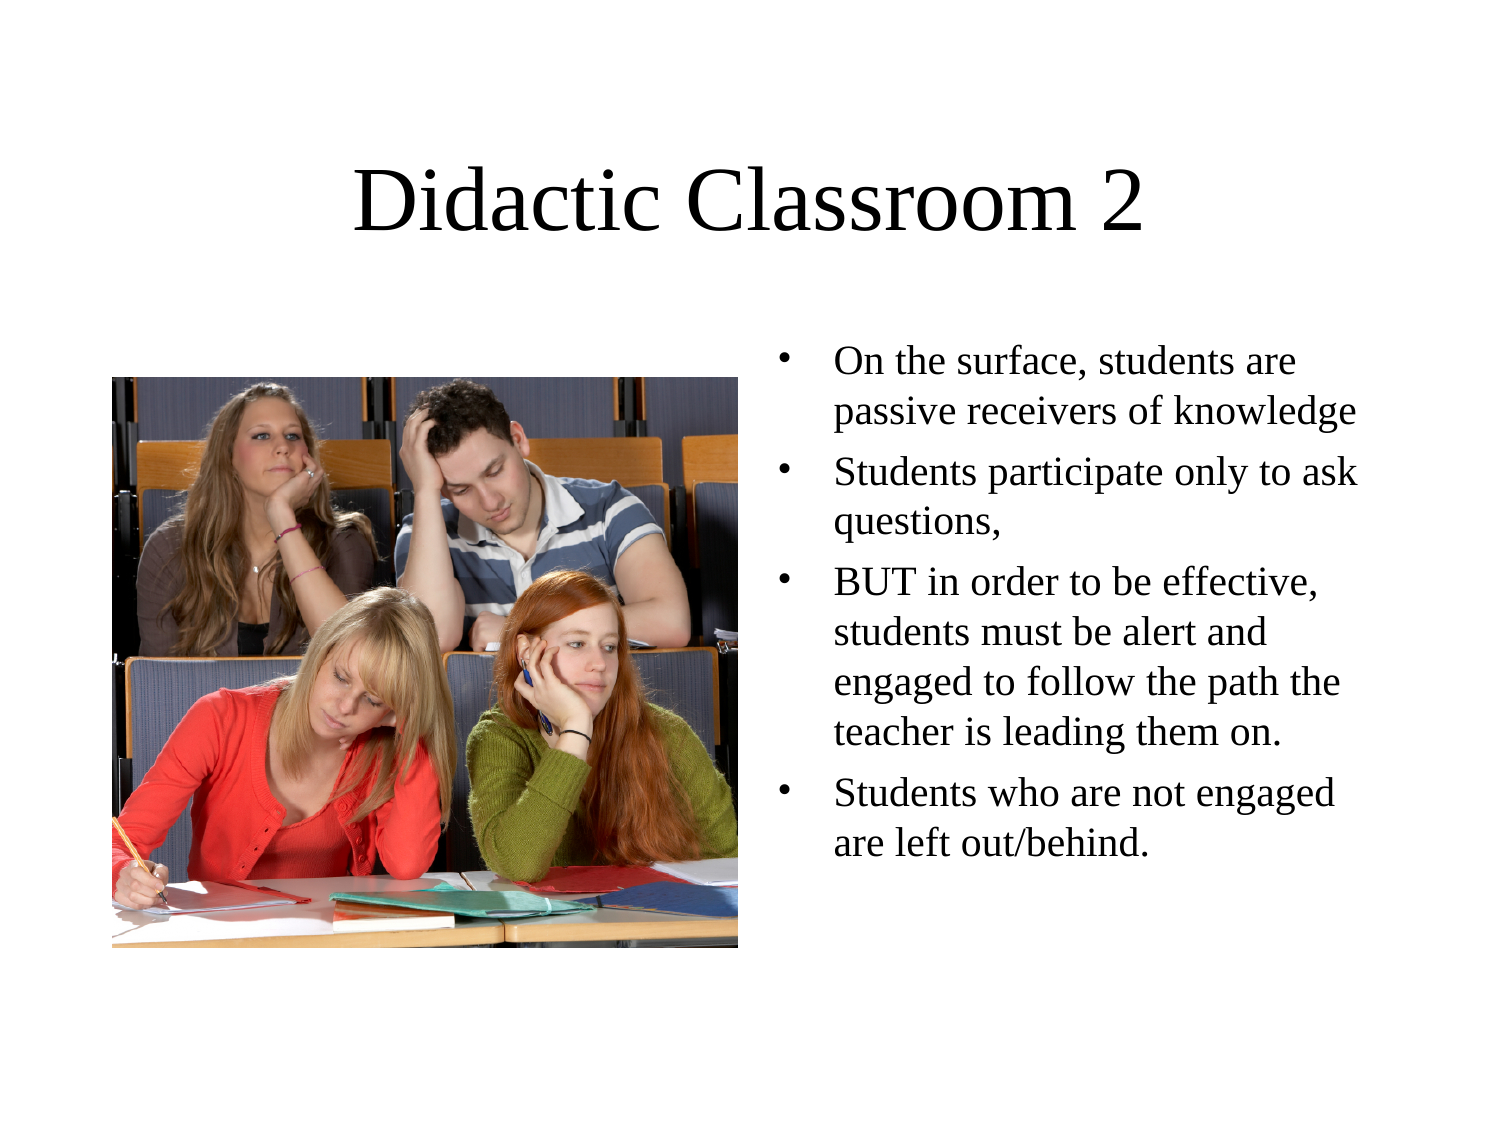

# Didactic Classroom 2
On the surface, students are passive receivers of knowledge
Students participate only to ask questions,
BUT in order to be effective, students must be alert and engaged to follow the path the teacher is leading them on.
Students who are not engaged are left out/behind.